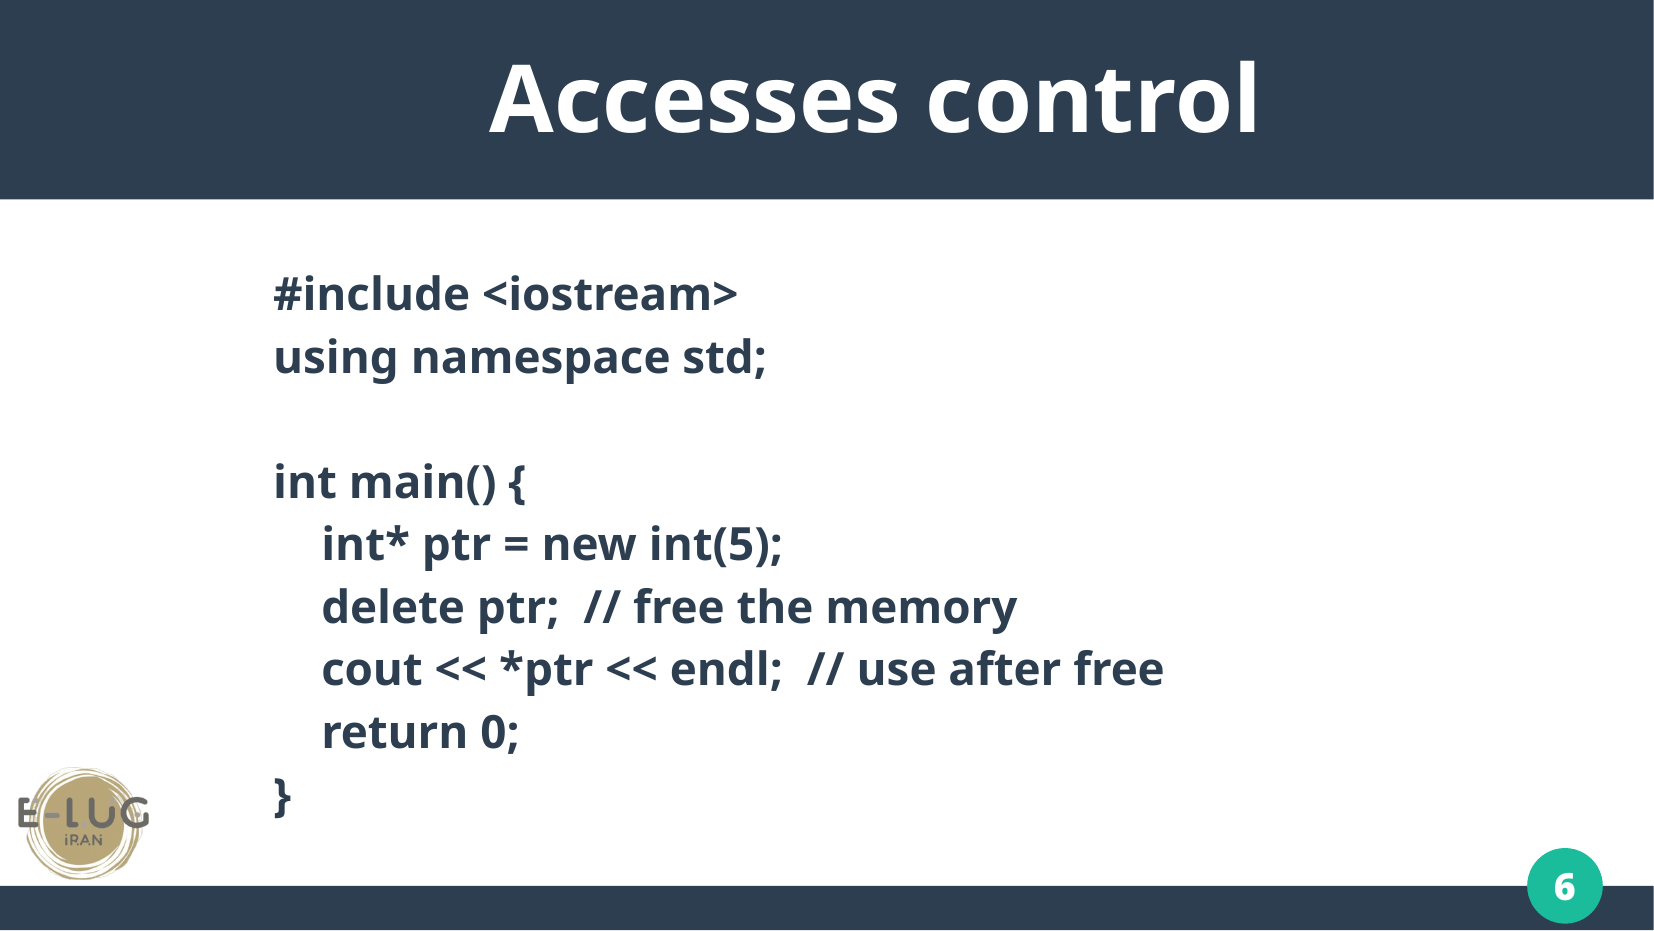

# Accesses control
#include <iostream>
using namespace std;
int main() {
 int* ptr = new int(5);
 delete ptr; // free the memory
 cout << *ptr << endl; // use after free
 return 0;
}